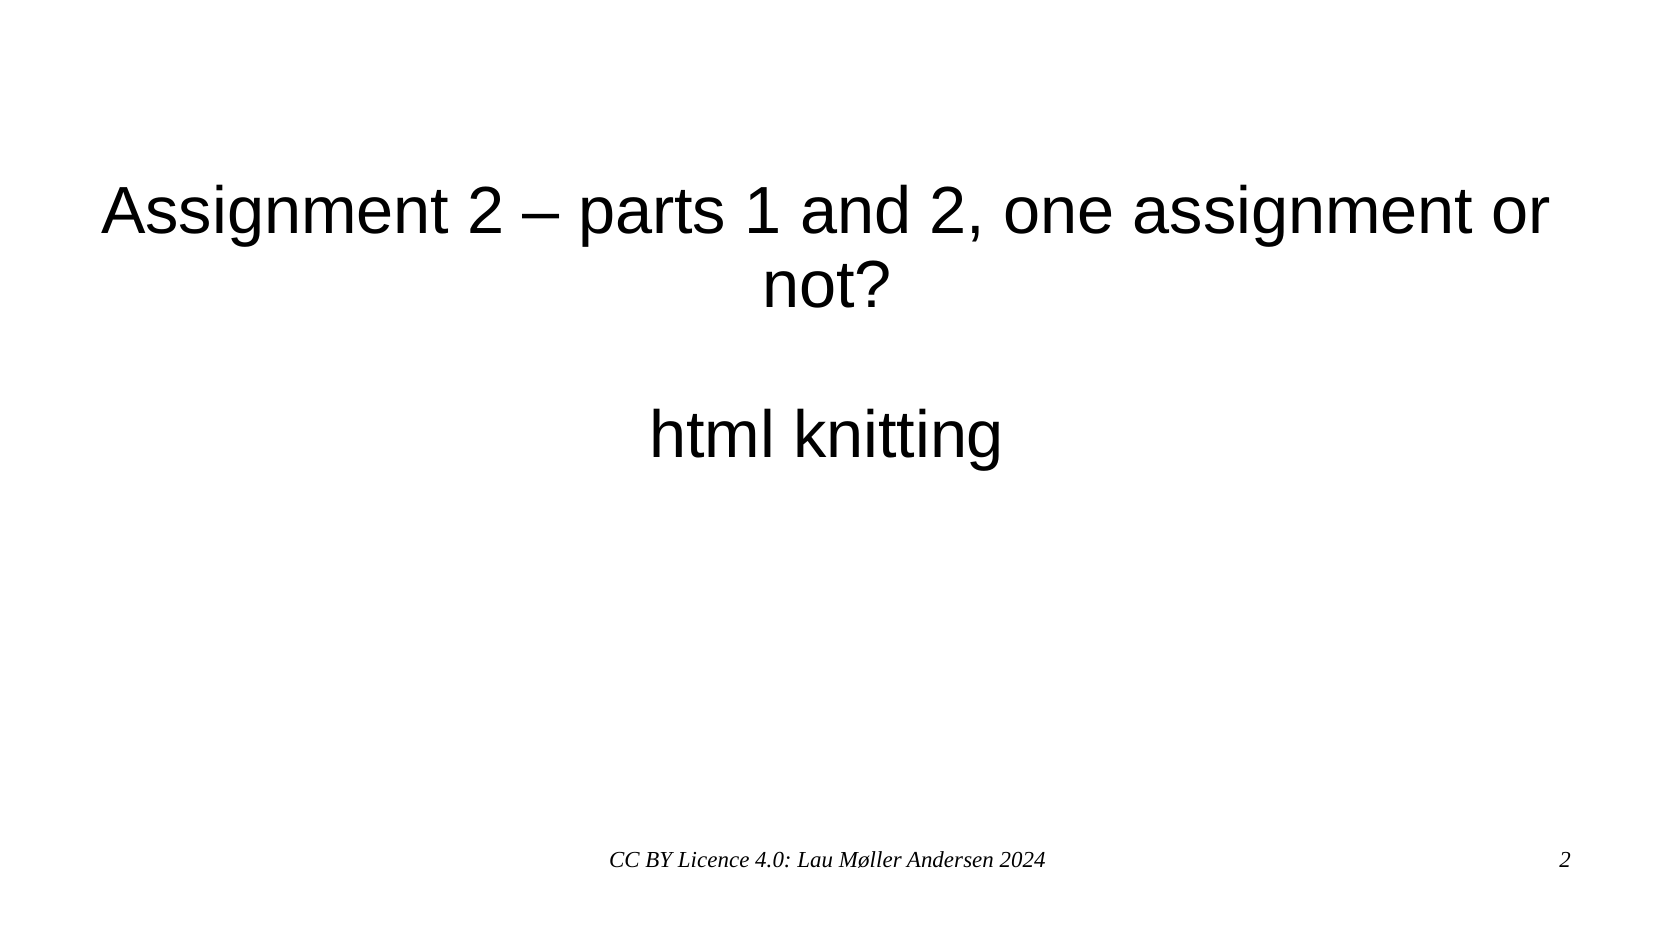

# Assignment 2 – parts 1 and 2, one assignment or not?
html knitting
CC BY Licence 4.0: Lau Møller Andersen 2024
2